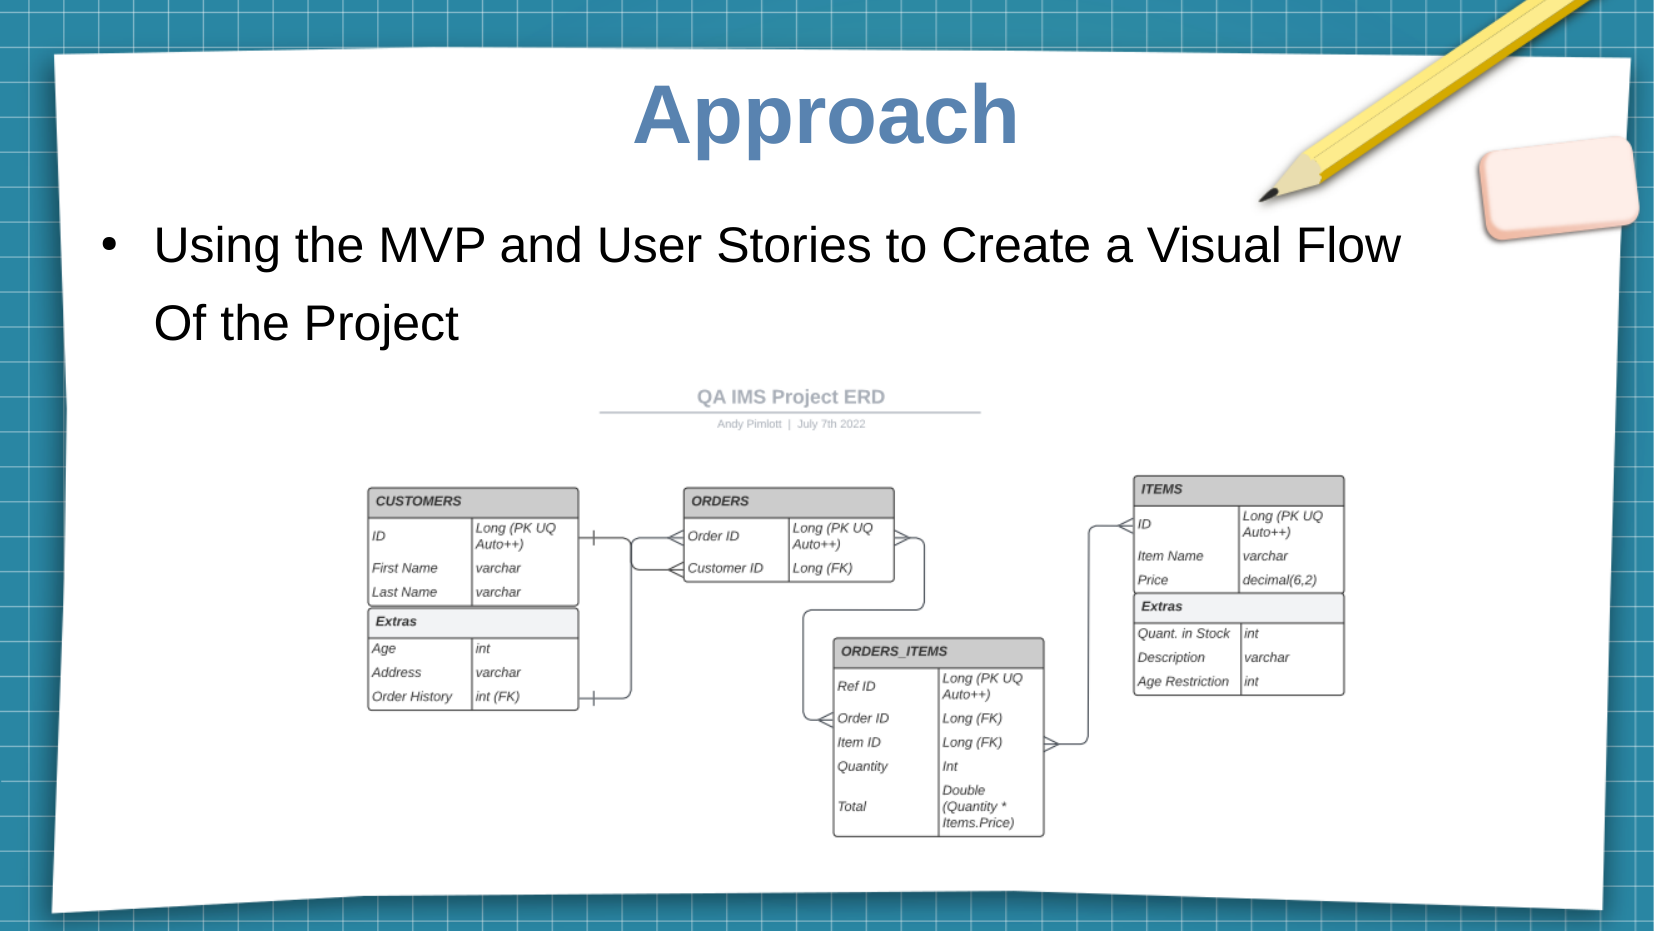

# Approach
Using the MVP and User Stories to Create a Visual Flow
Of the Project